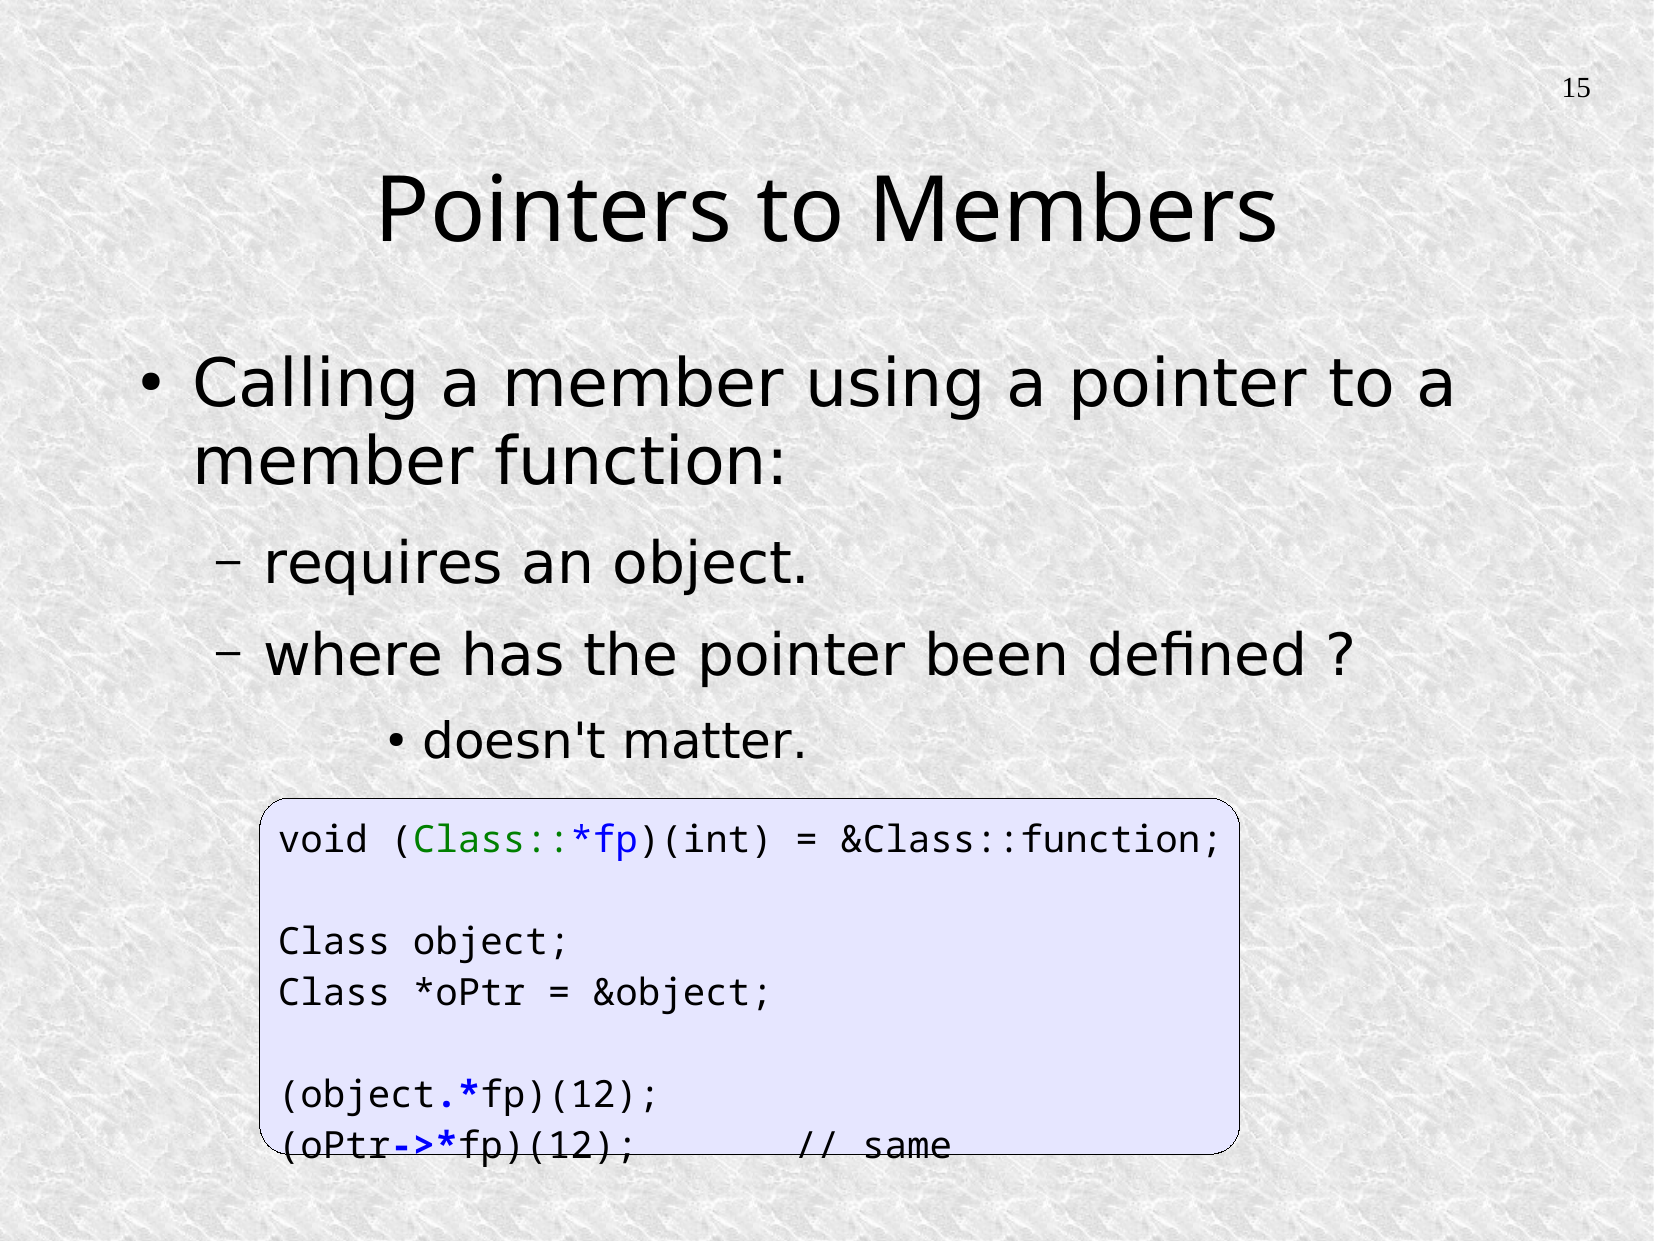

15
# Pointers to Members
Calling a member using a pointer to a member function:
requires an object.
where has the pointer been defined ?
doesn't matter.
void (Class::*fp)(int) = &Class::function;
Class object;
Class *oPtr = &object;
(object.*fp)(12);
(oPtr->*fp)(12);			// same